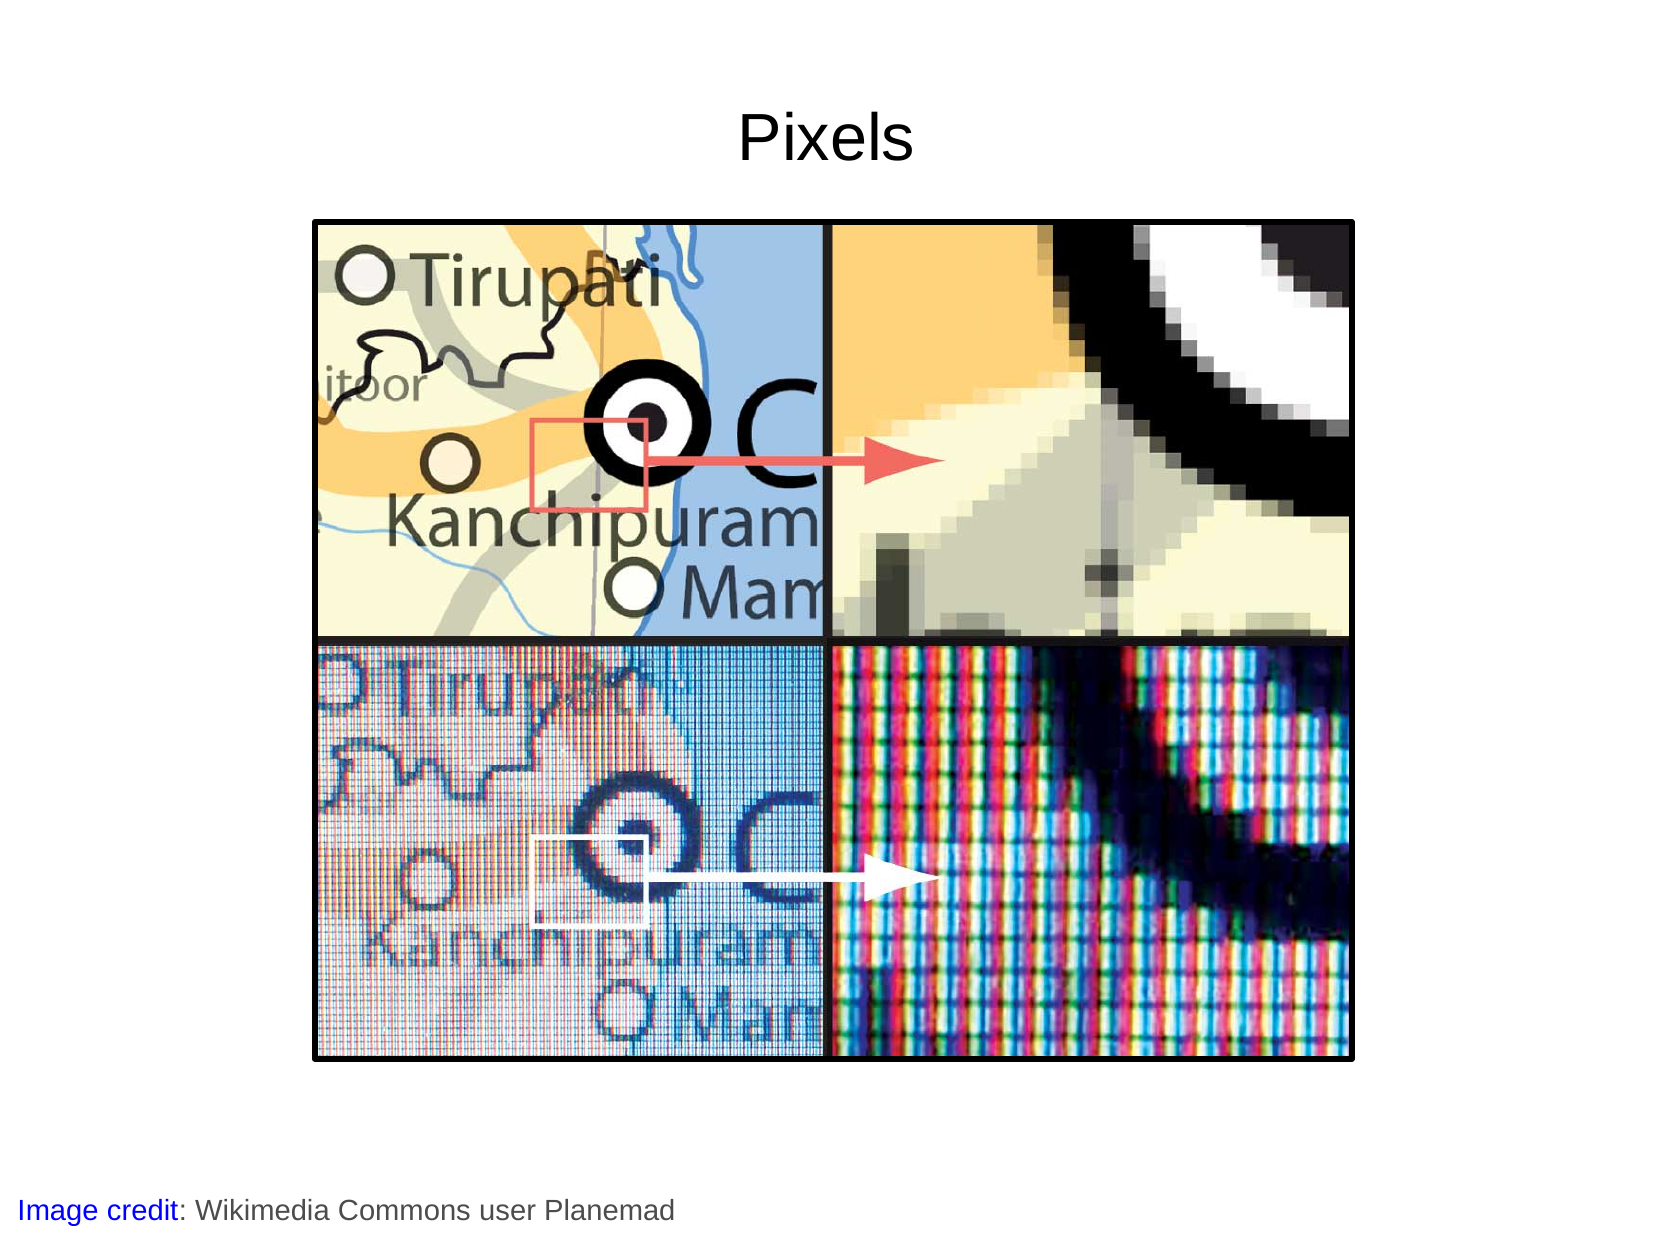

# Pixels
Image credit: Wikimedia Commons user Planemad